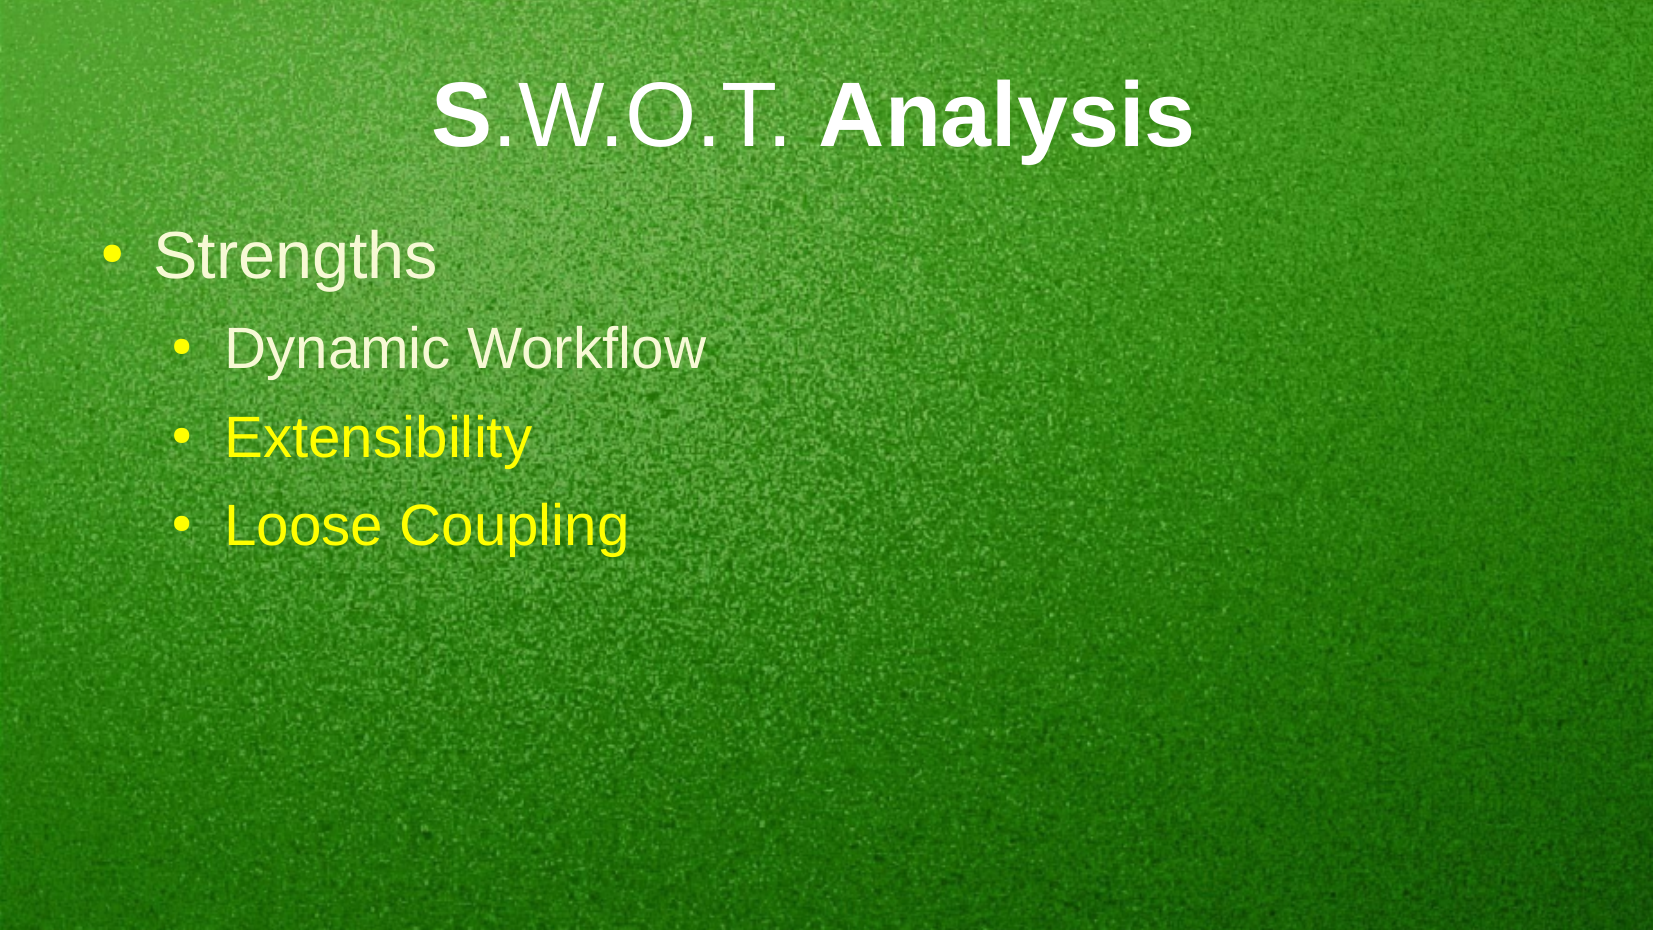

#
S.W.O.T. Analysis
Strengths
Dynamic Workflow
Extensibility
Loose Coupling